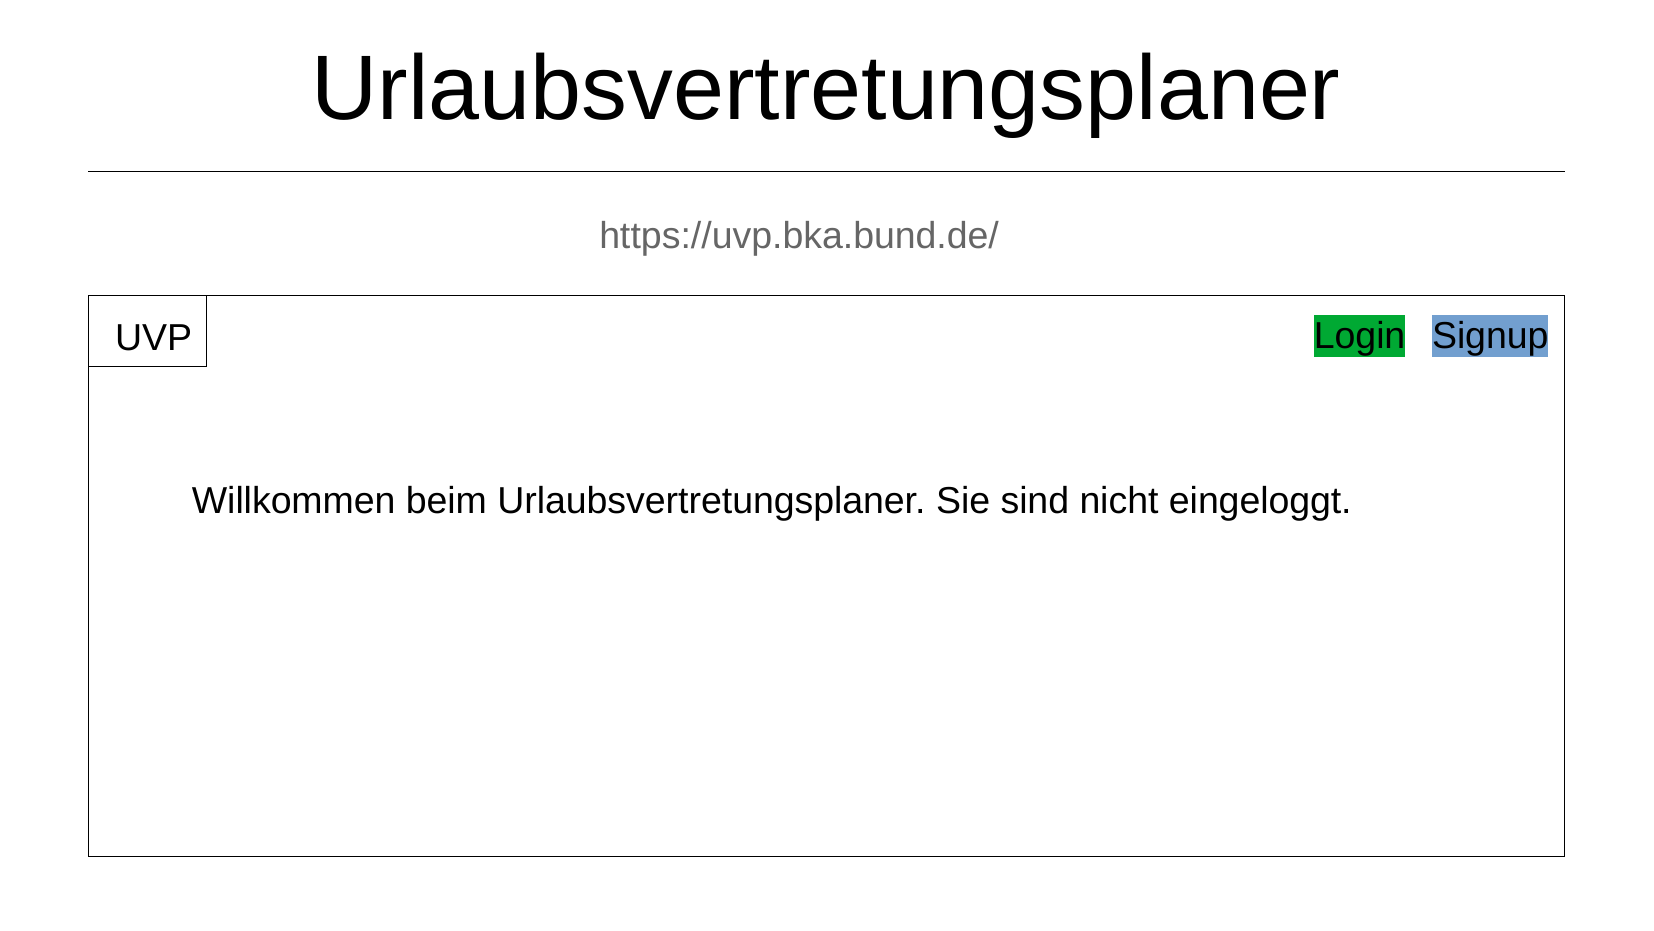

# Urlaubsvertretungsplaner
https://uvp.bka.bund.de/
Login
Signup
UVP
Willkommen beim Urlaubsvertretungsplaner. Sie sind nicht eingeloggt.